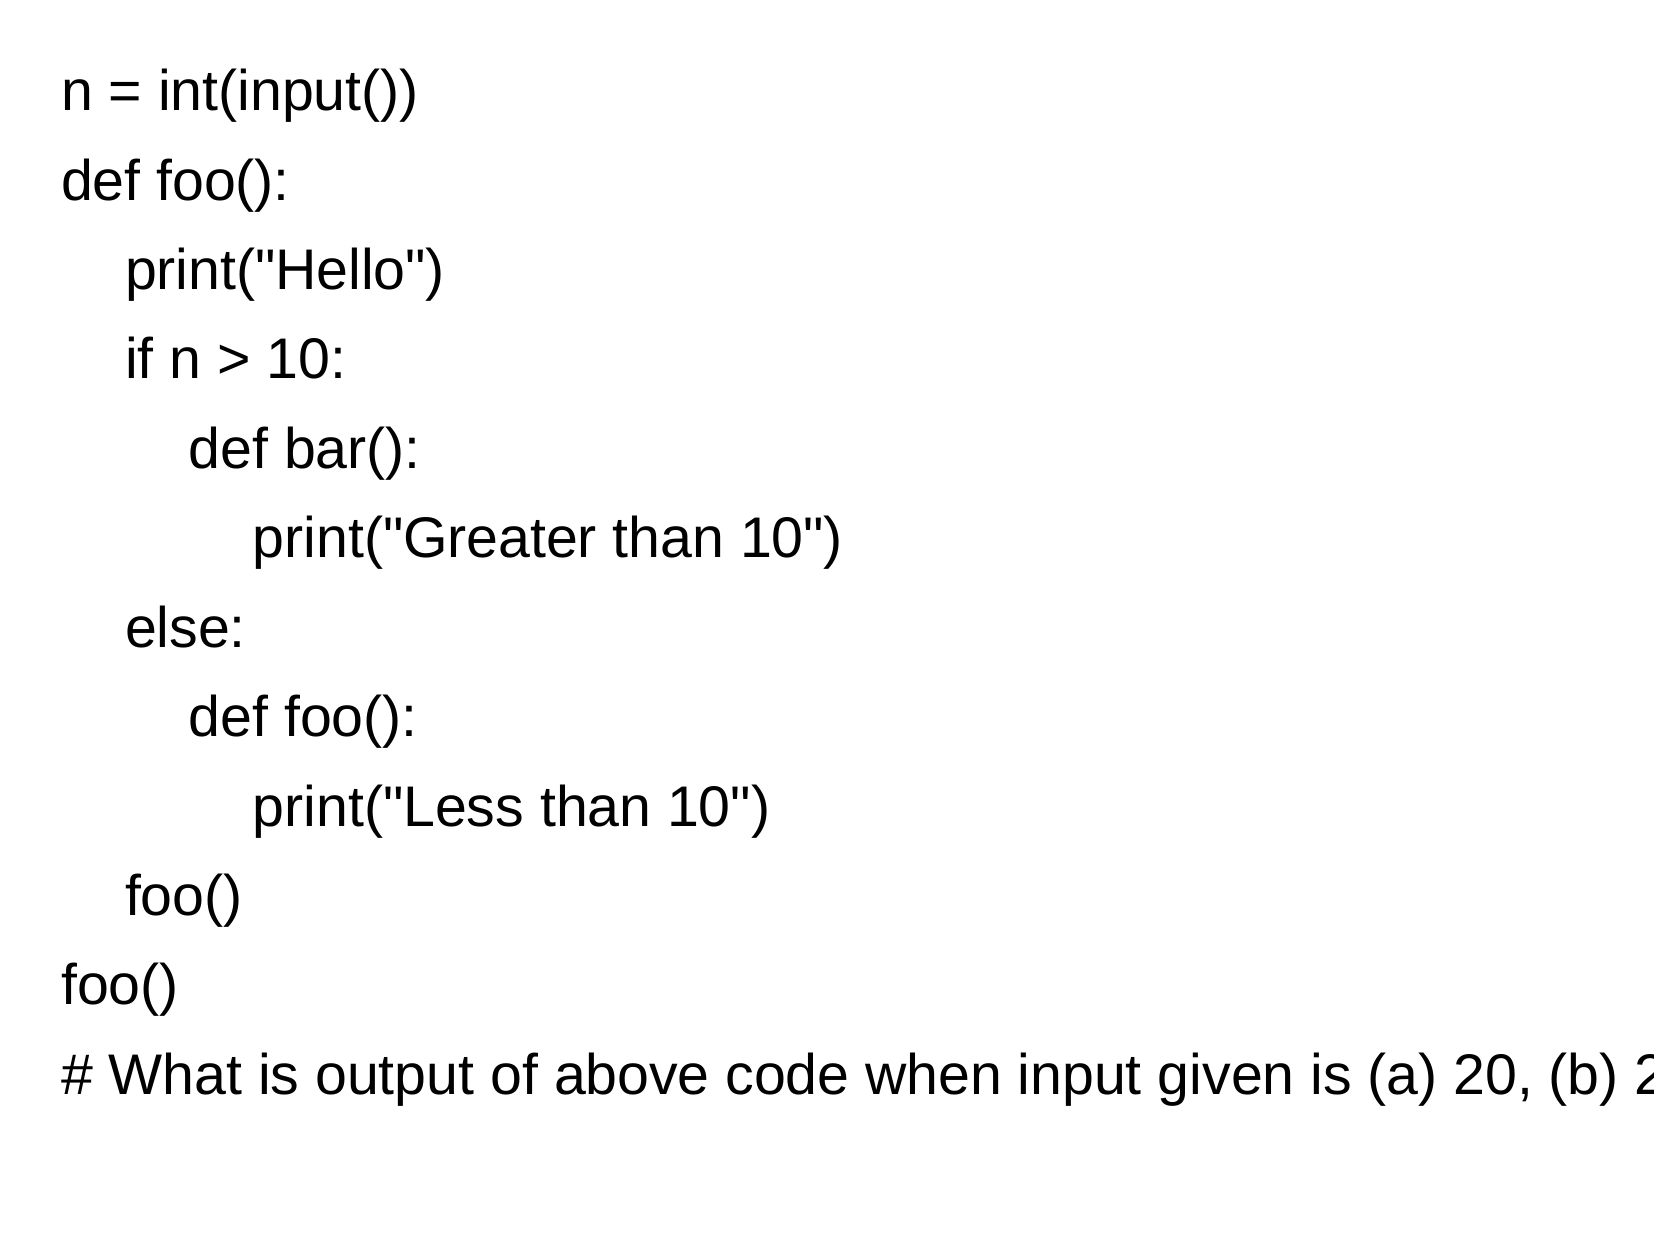

#
n = int(input())
def foo():
 print("Hello")
 if n > 10:
 def bar():
 print("Greater than 10")
 else:
 def foo():
 print("Less than 10")
 foo()
foo()
# What is output of above code when input given is (a) 20, (b) 2